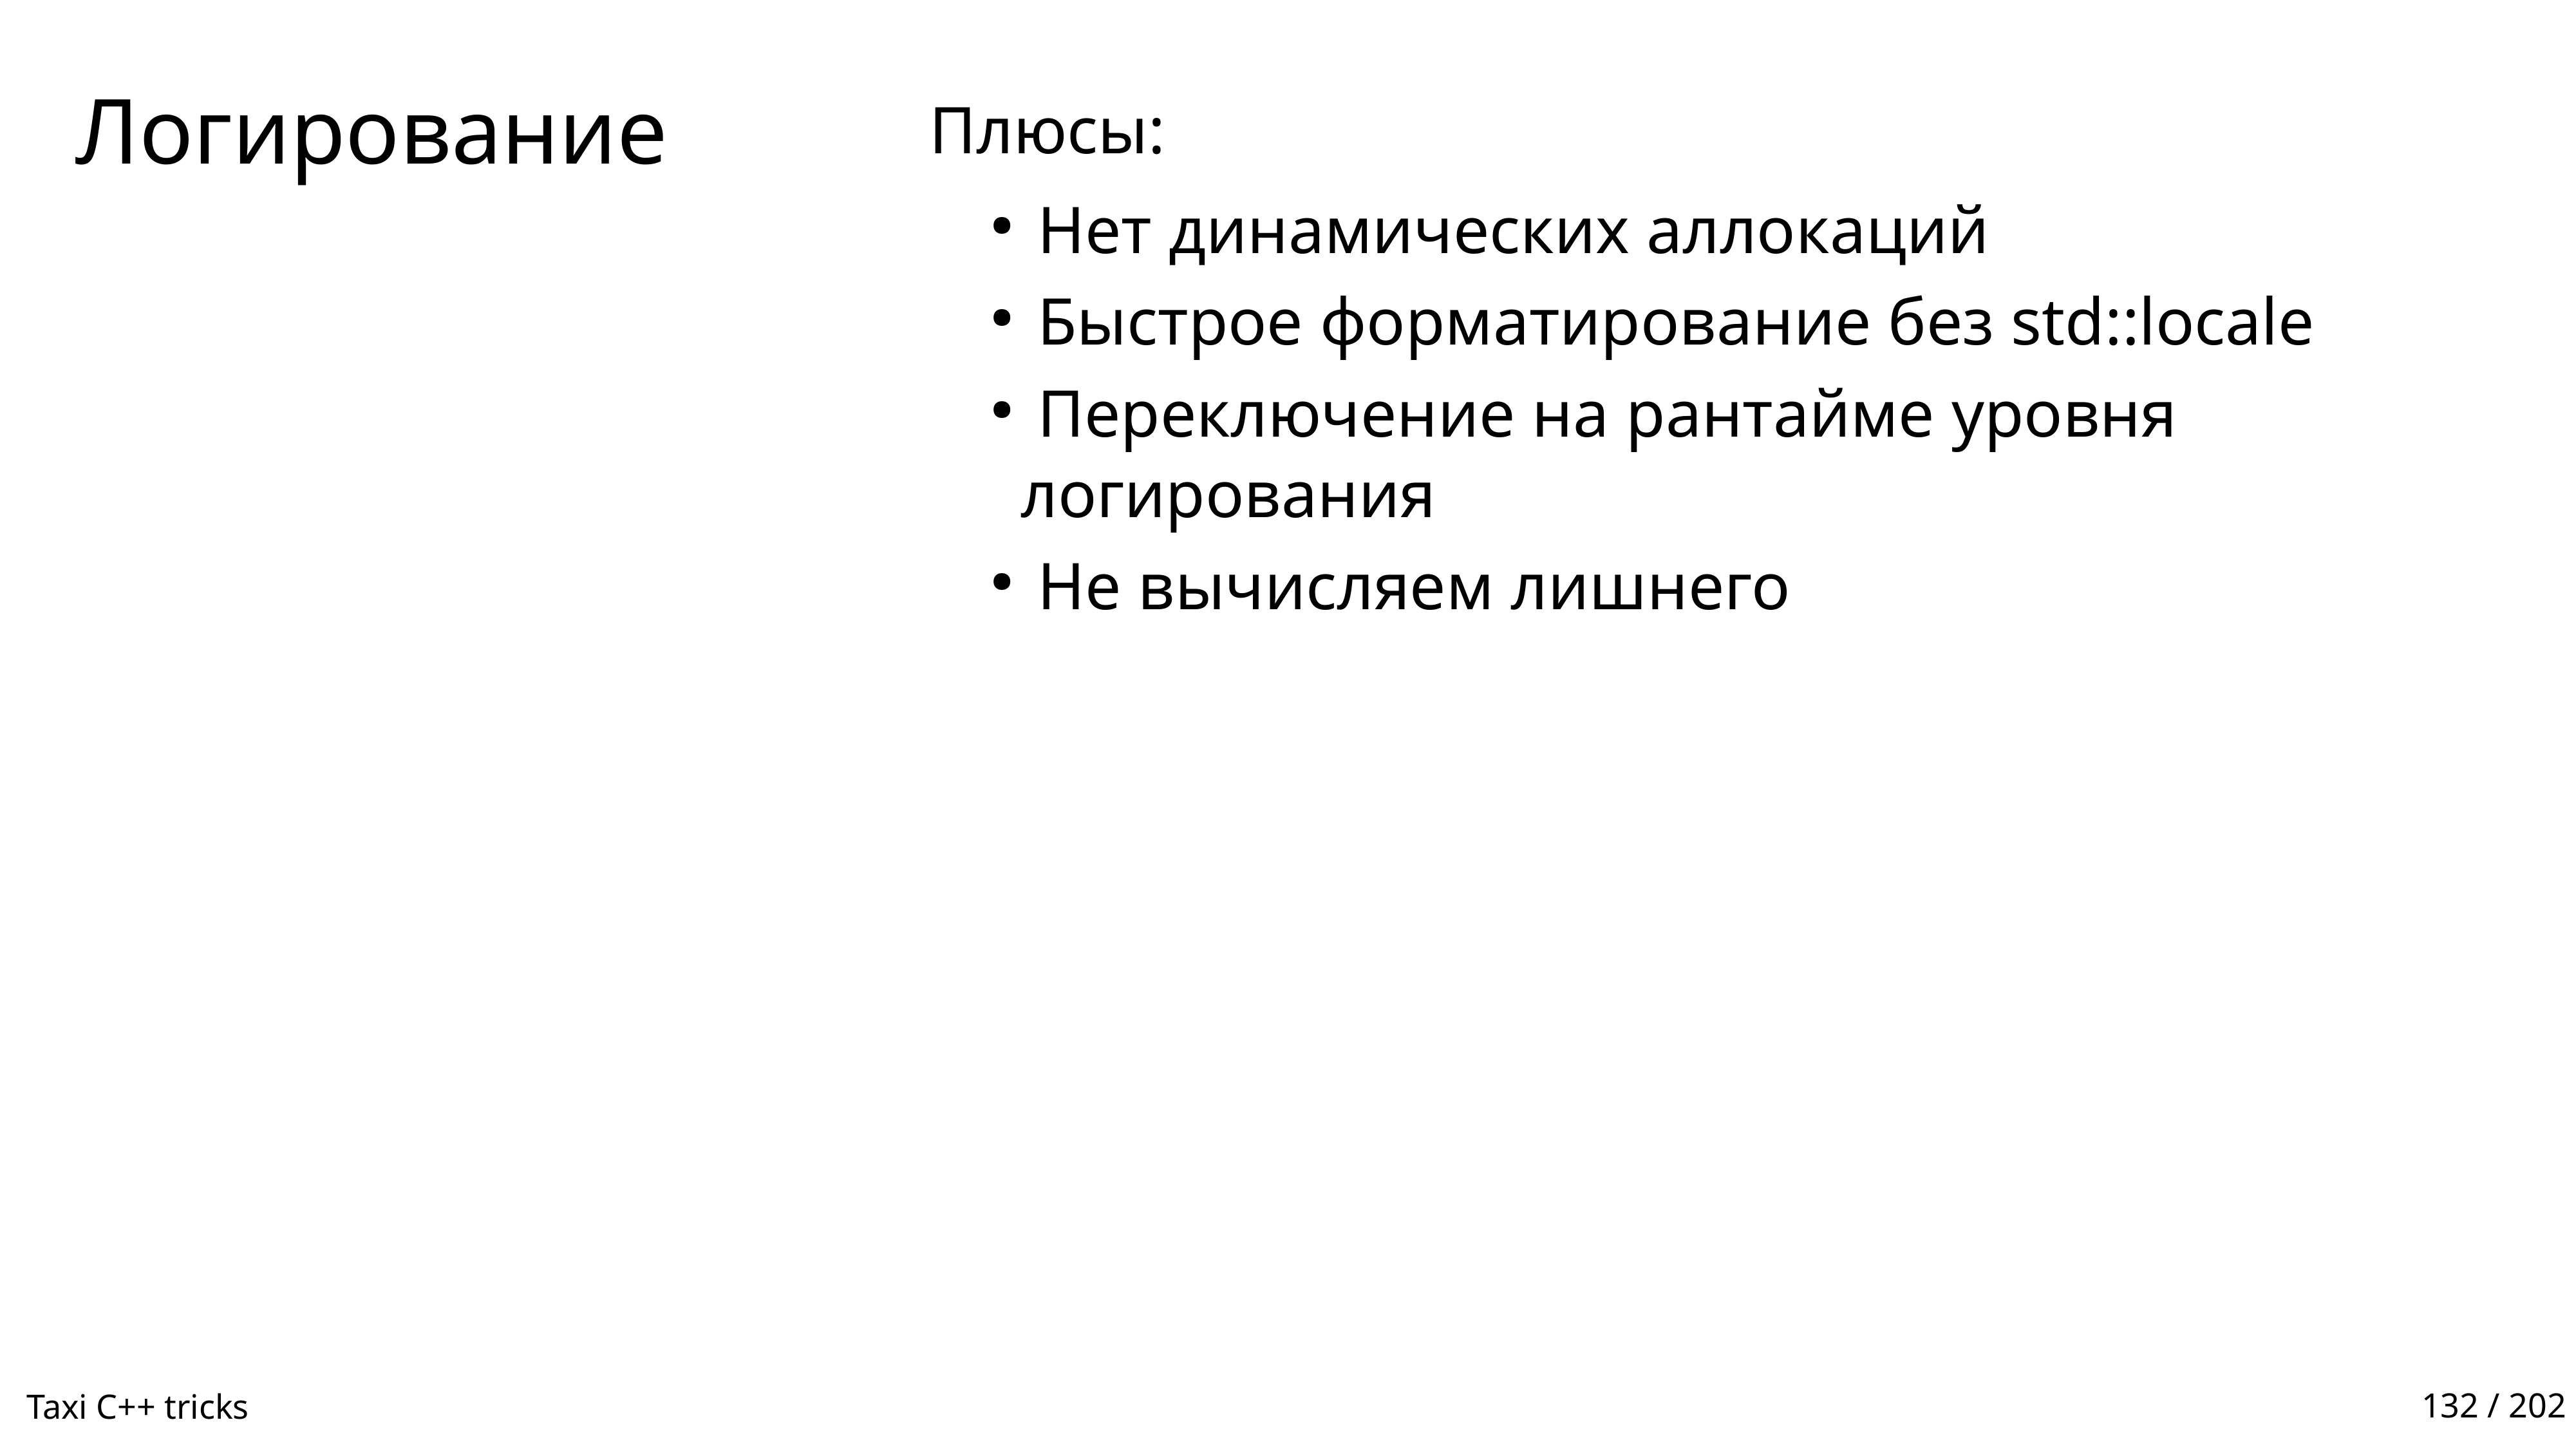

# Логирование
Плюсы:
 Нет динамических аллокаций
 Быстрое форматирование без std::locale
 Переключение на рантайме уровня логирования
 Не вычисляем лишнего
Taxi C++ tricks